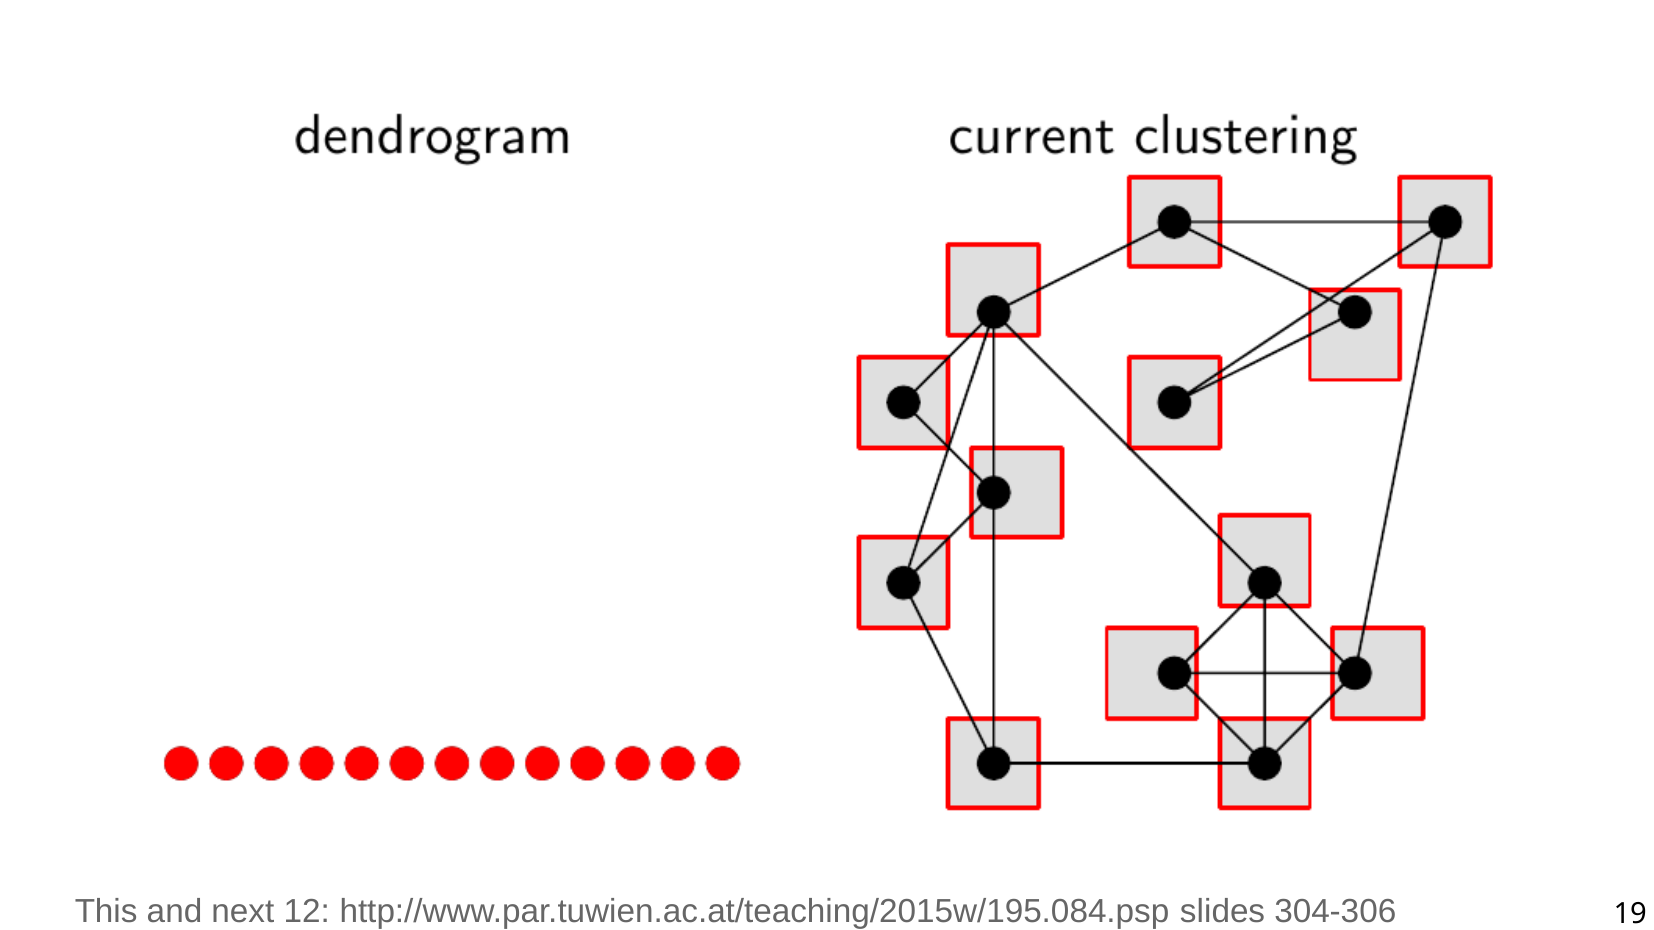

This and next 12: http://www.par.tuwien.ac.at/teaching/2015w/195.084.psp slides 304-306
19